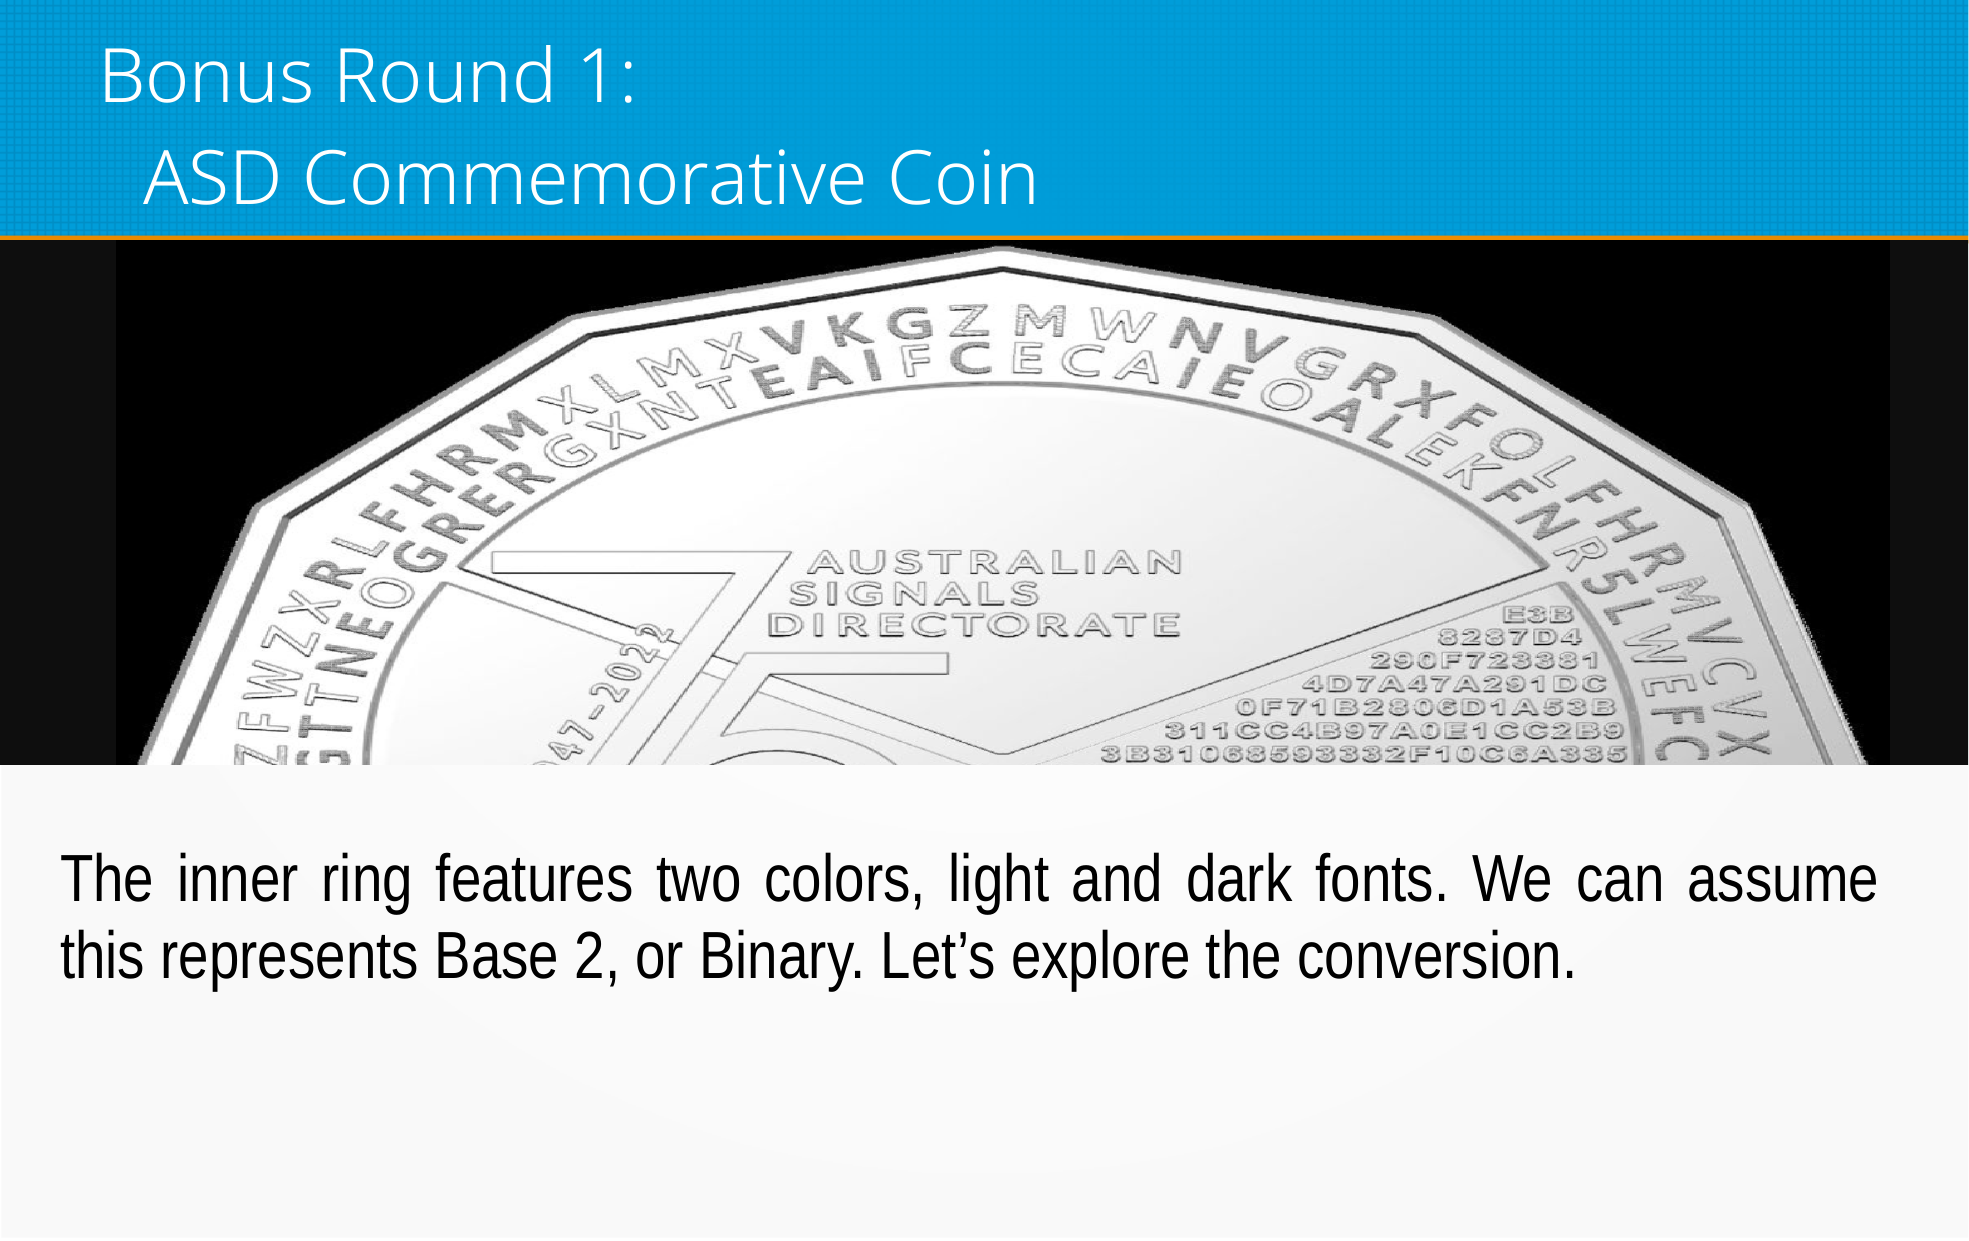

# Bonus Round 1: ASD Commemorative Coin
The inner ring features two colors, light and dark fonts. We can assume this represents Base 2, or Binary. Let’s explore the conversion.